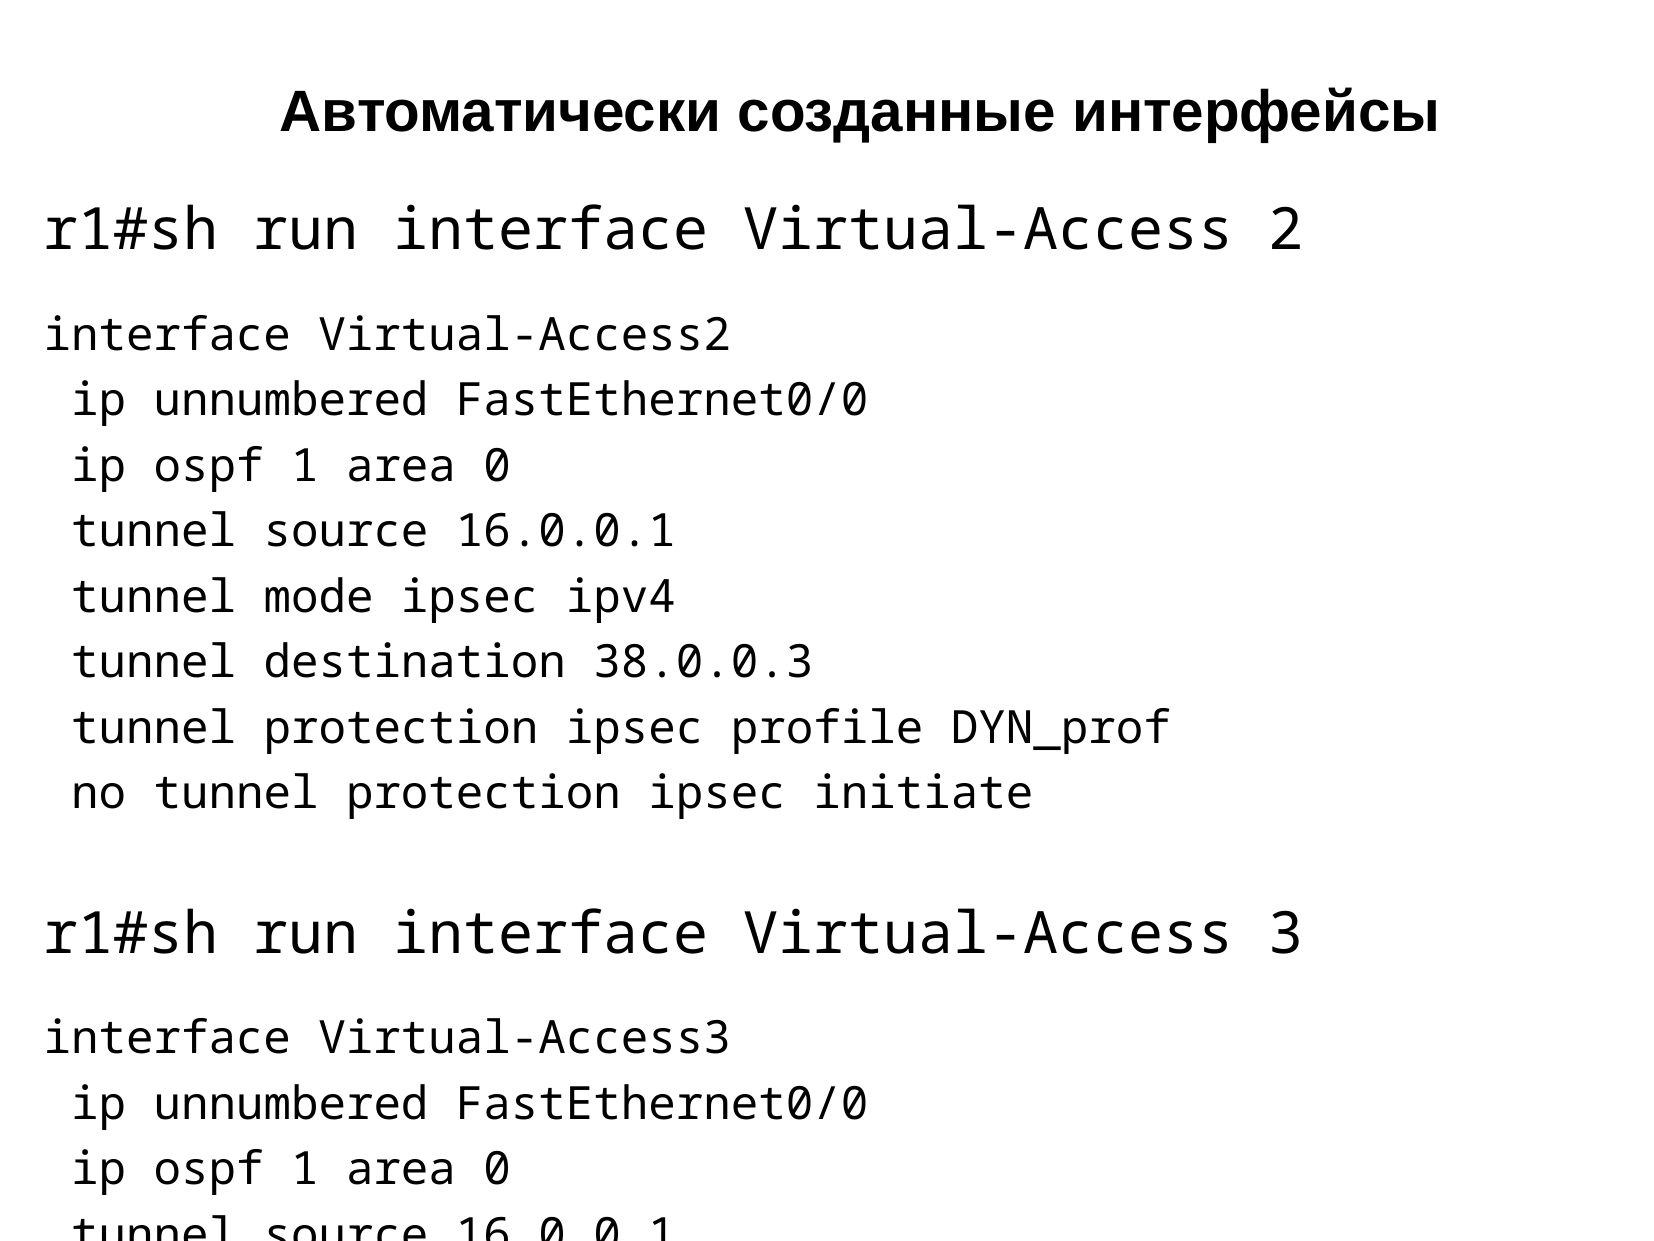

Автоматически созданные интерфейсы
# r1#sh run interface Virtual-Access 2
interface Virtual-Access2
 ip unnumbered FastEthernet0/0
 ip ospf 1 area 0
 tunnel source 16.0.0.1
 tunnel mode ipsec ipv4
 tunnel destination 38.0.0.3
 tunnel protection ipsec profile DYN_prof
 no tunnel protection ipsec initiate
r1#sh run interface Virtual-Access 3
interface Virtual-Access3
 ip unnumbered FastEthernet0/0
 ip ospf 1 area 0
 tunnel source 16.0.0.1
 tunnel mode ipsec ipv4
 tunnel destination 48.0.0.4
 tunnel protection ipsec profile DYN_prof
 no tunnel protection ipsec initiate